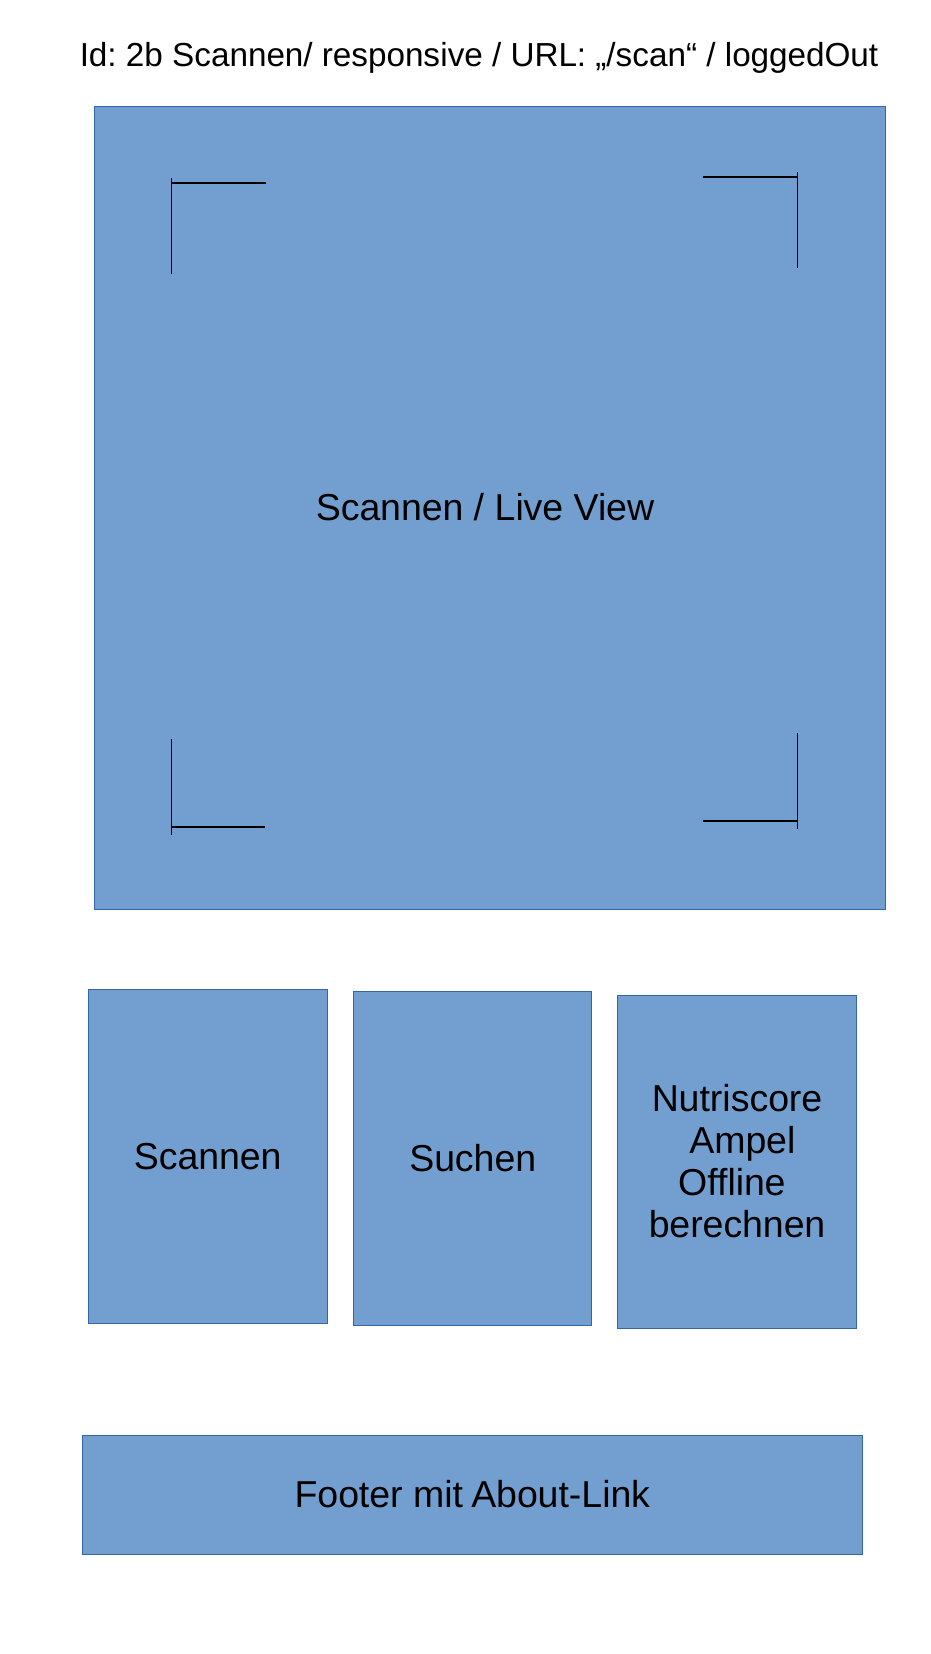

Id: 2b Scannen/ responsive / URL: „/scan“ / loggedOut
Scannen / Live View
Scannen
Suchen
Nutriscore
 Ampel
Offline
berechnen
Footer mit About-Link